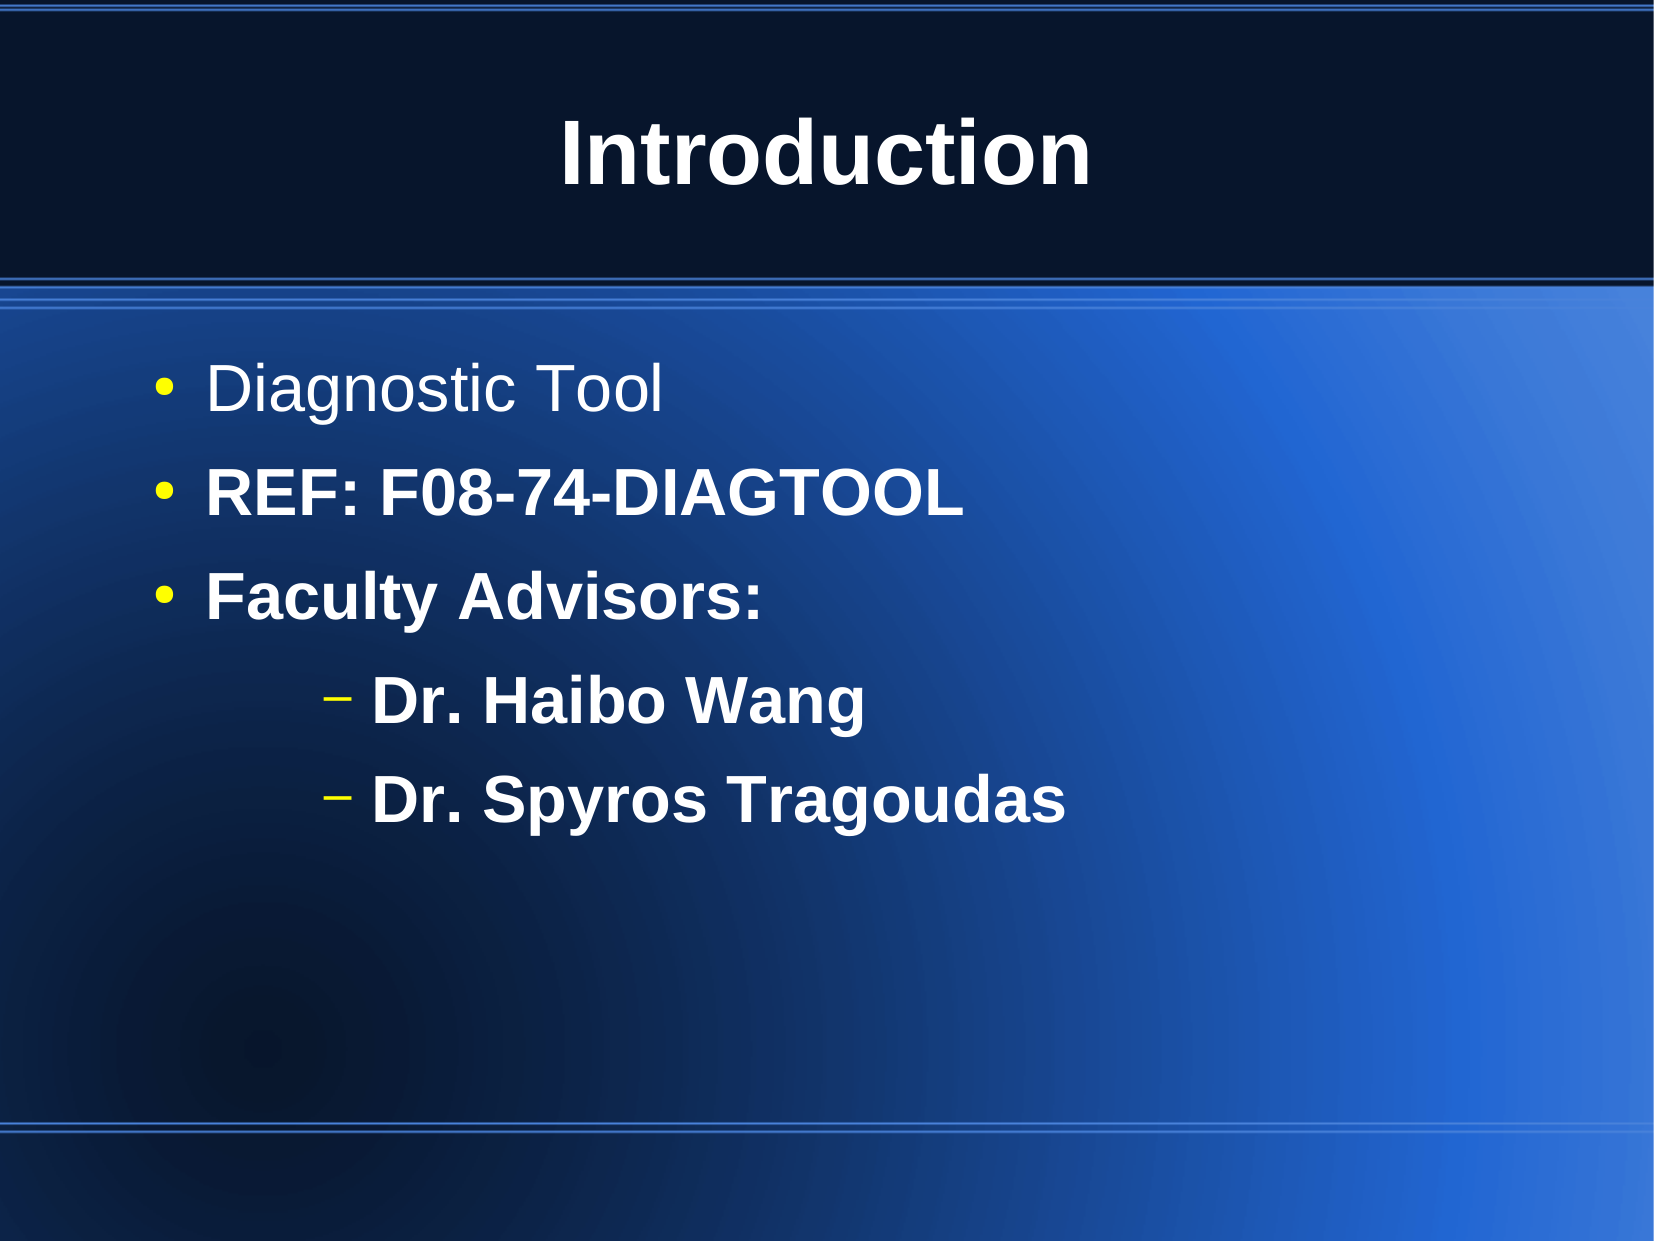

# Introduction
Diagnostic Tool
REF: F08-74-DIAGTOOL
Faculty Advisors:
Dr. Haibo Wang
Dr. Spyros Tragoudas